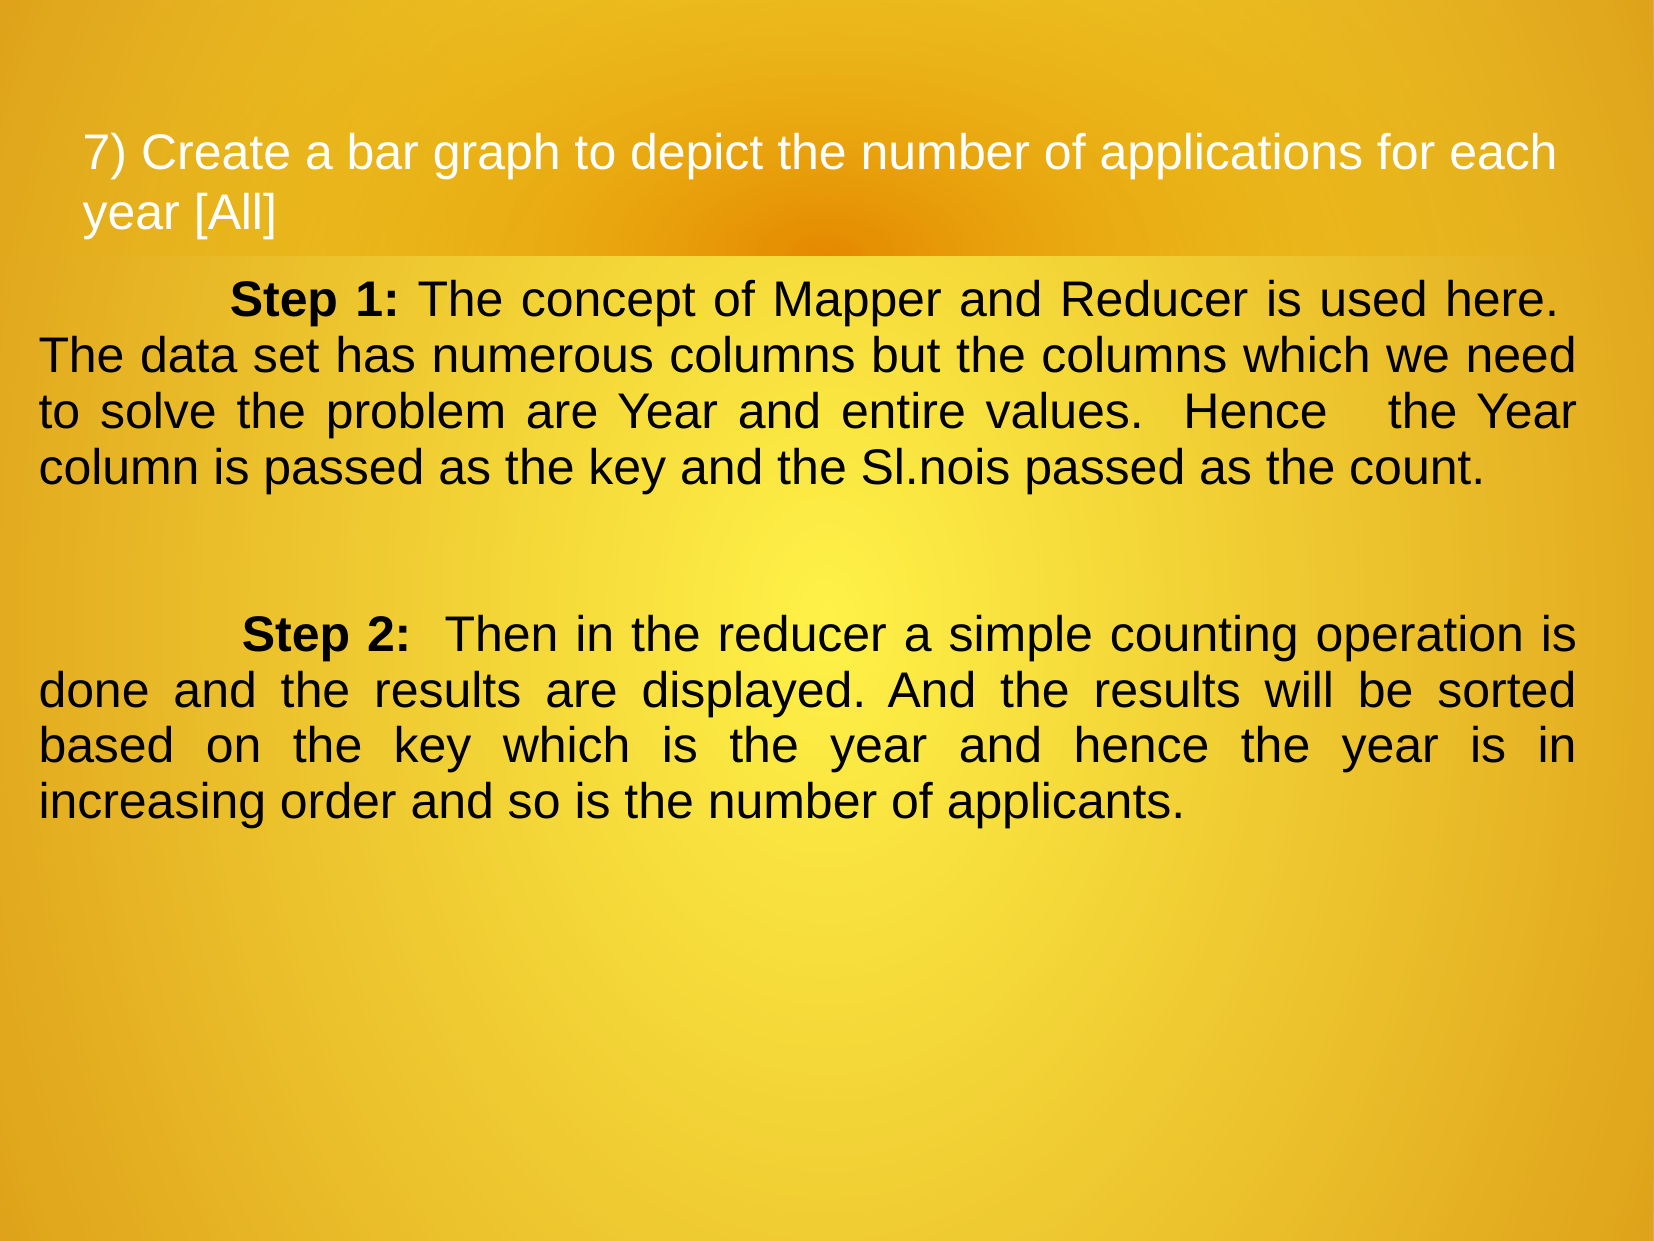

# 7) Create a bar graph to depict the number of applications for each year [All]
 Step 1: The concept of Mapper and Reducer is used here. The data set has numerous columns but the columns which we need to solve the problem are Year and entire values. Hence the Year column is passed as the key and the Sl.nois passed as the count.
 Step 2: Then in the reducer a simple counting operation is done and the results are displayed. And the results will be sorted based on the key which is the year and hence the year is in increasing order and so is the number of applicants.